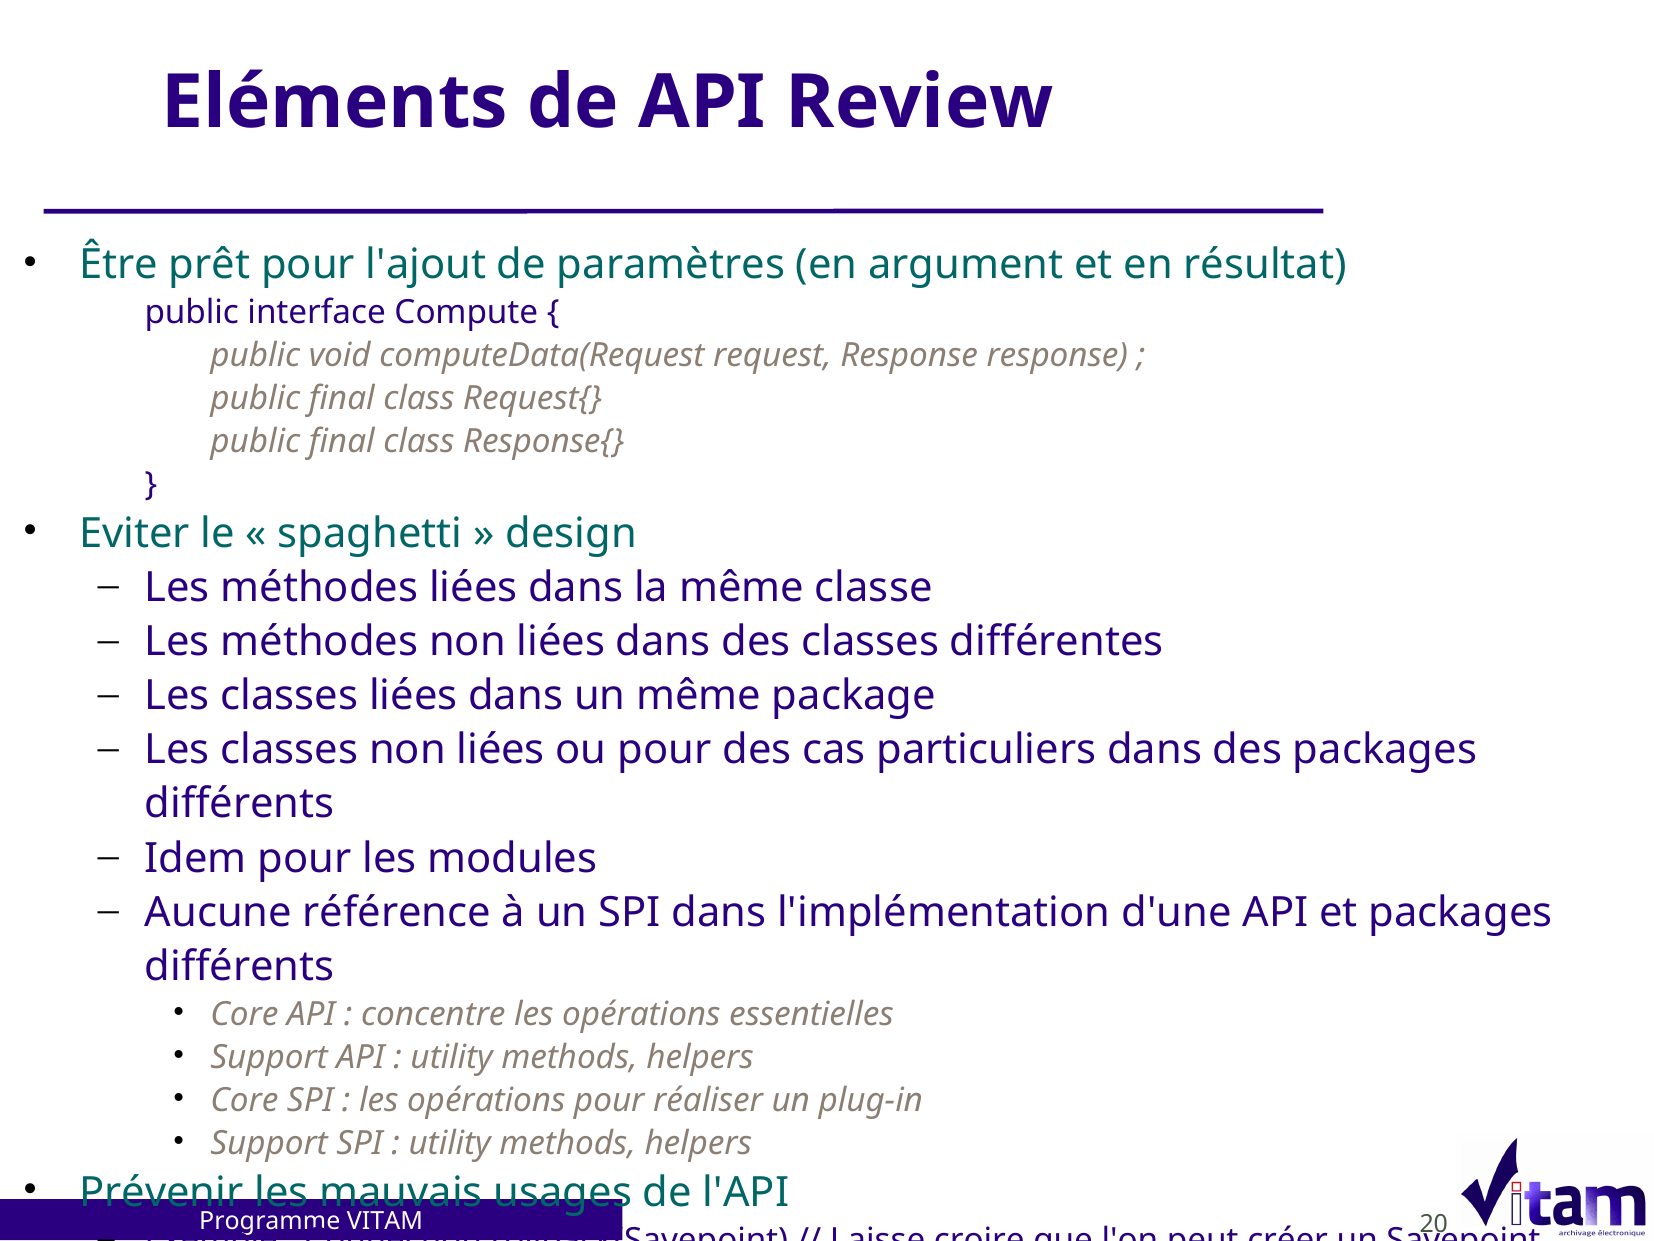

# Eléments de API Review
Être prêt pour l'ajout de paramètres (en argument et en résultat)
public interface Compute {
public void computeData(Request request, Response response) ;
public final class Request{}
public final class Response{}
}
Eviter le « spaghetti » design
Les méthodes liées dans la même classe
Les méthodes non liées dans des classes différentes
Les classes liées dans un même package
Les classes non liées ou pour des cas particuliers dans des packages différents
Idem pour les modules
Aucune référence à un SPI dans l'implémentation d'une API et packages différents
Core API : concentre les opérations essentielles
Support API : utility methods, helpers
Core SPI : les opérations pour réaliser un plug-in
Support SPI : utility methods, helpers
Prévenir les mauvais usages de l'API
Exemple : Connection.rollback(Savepoint) // Laisse croire que l'on peut créer un Savepoint
=> SavePoint Connection.setSavePoint() // Oblige le Savepoint à être généré par Connection
20